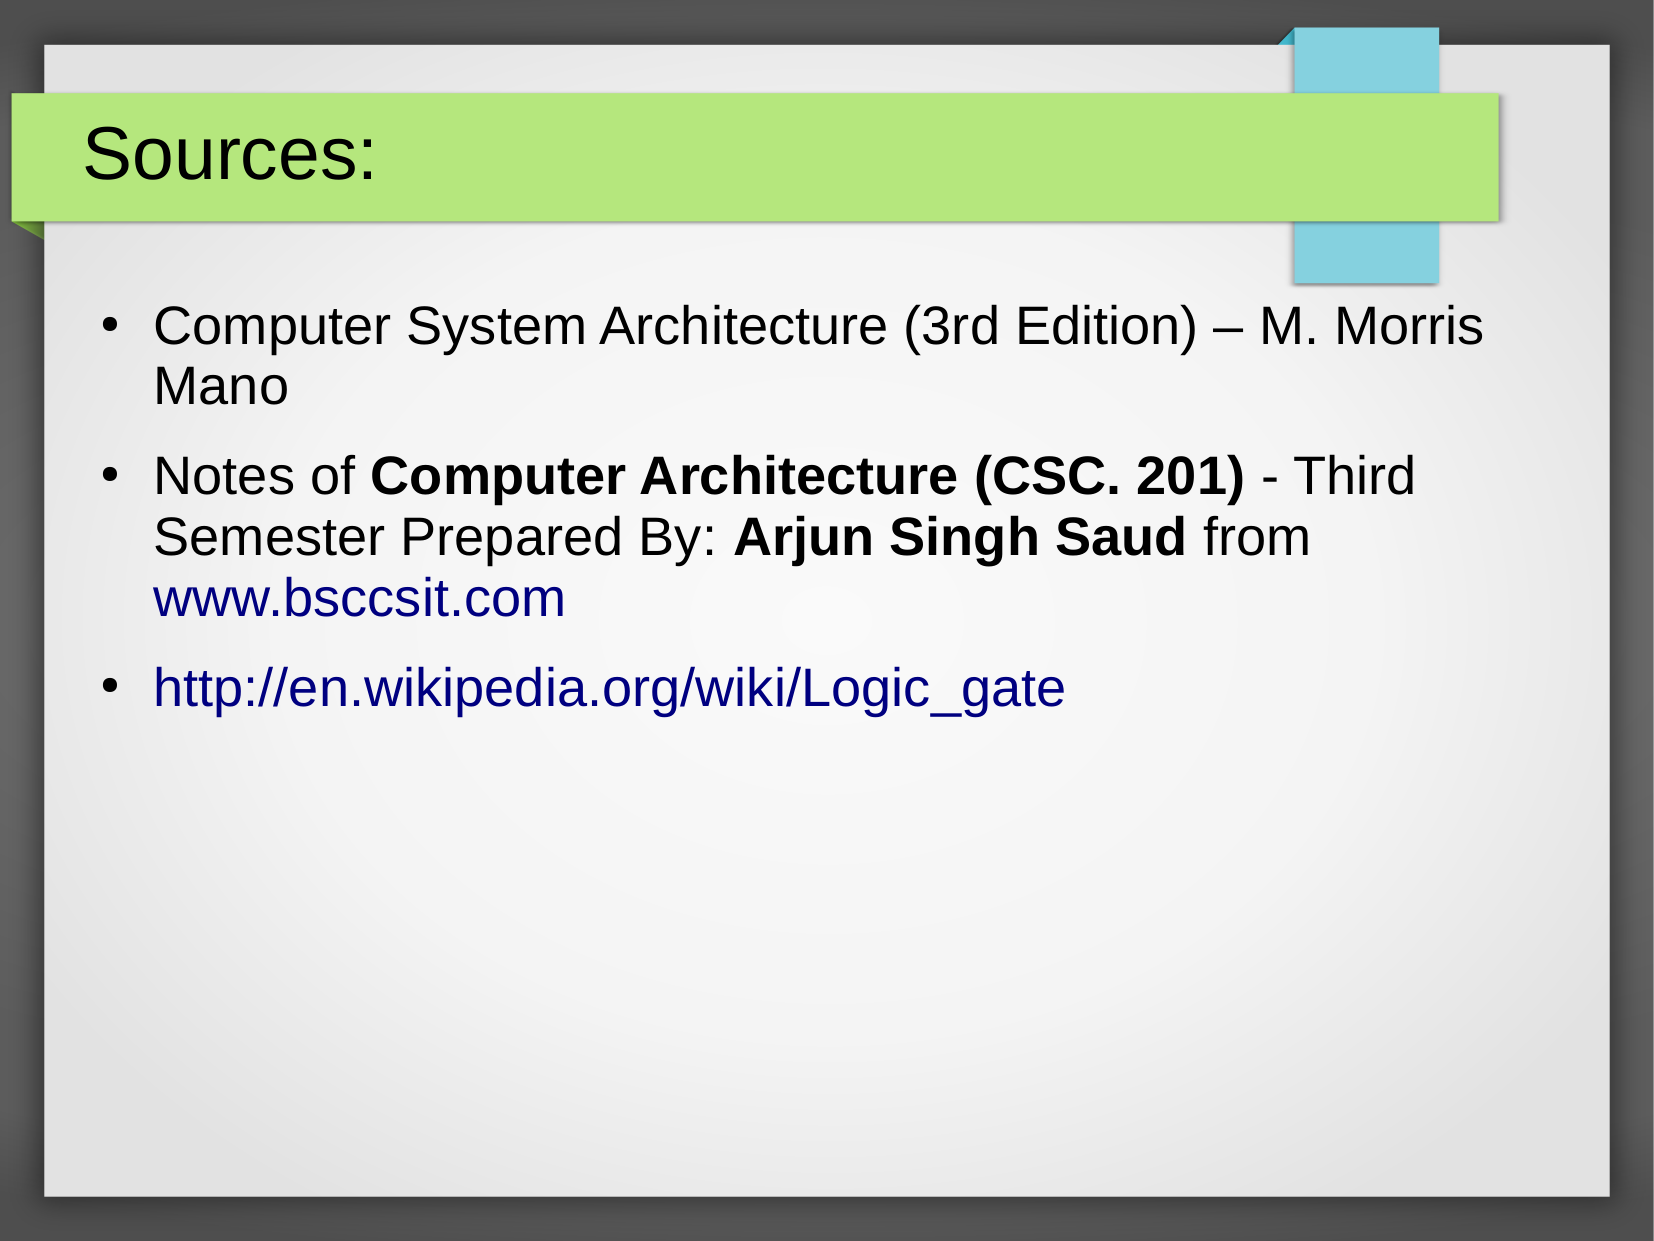

# Sources:
Computer System Architecture (3rd Edition) – M. Morris	Mano
Notes of Computer Architecture (CSC. 201) - Third Semester Prepared By: Arjun Singh Saud from www.bsccsit.com
http://en.wikipedia.org/wiki/Logic_gate